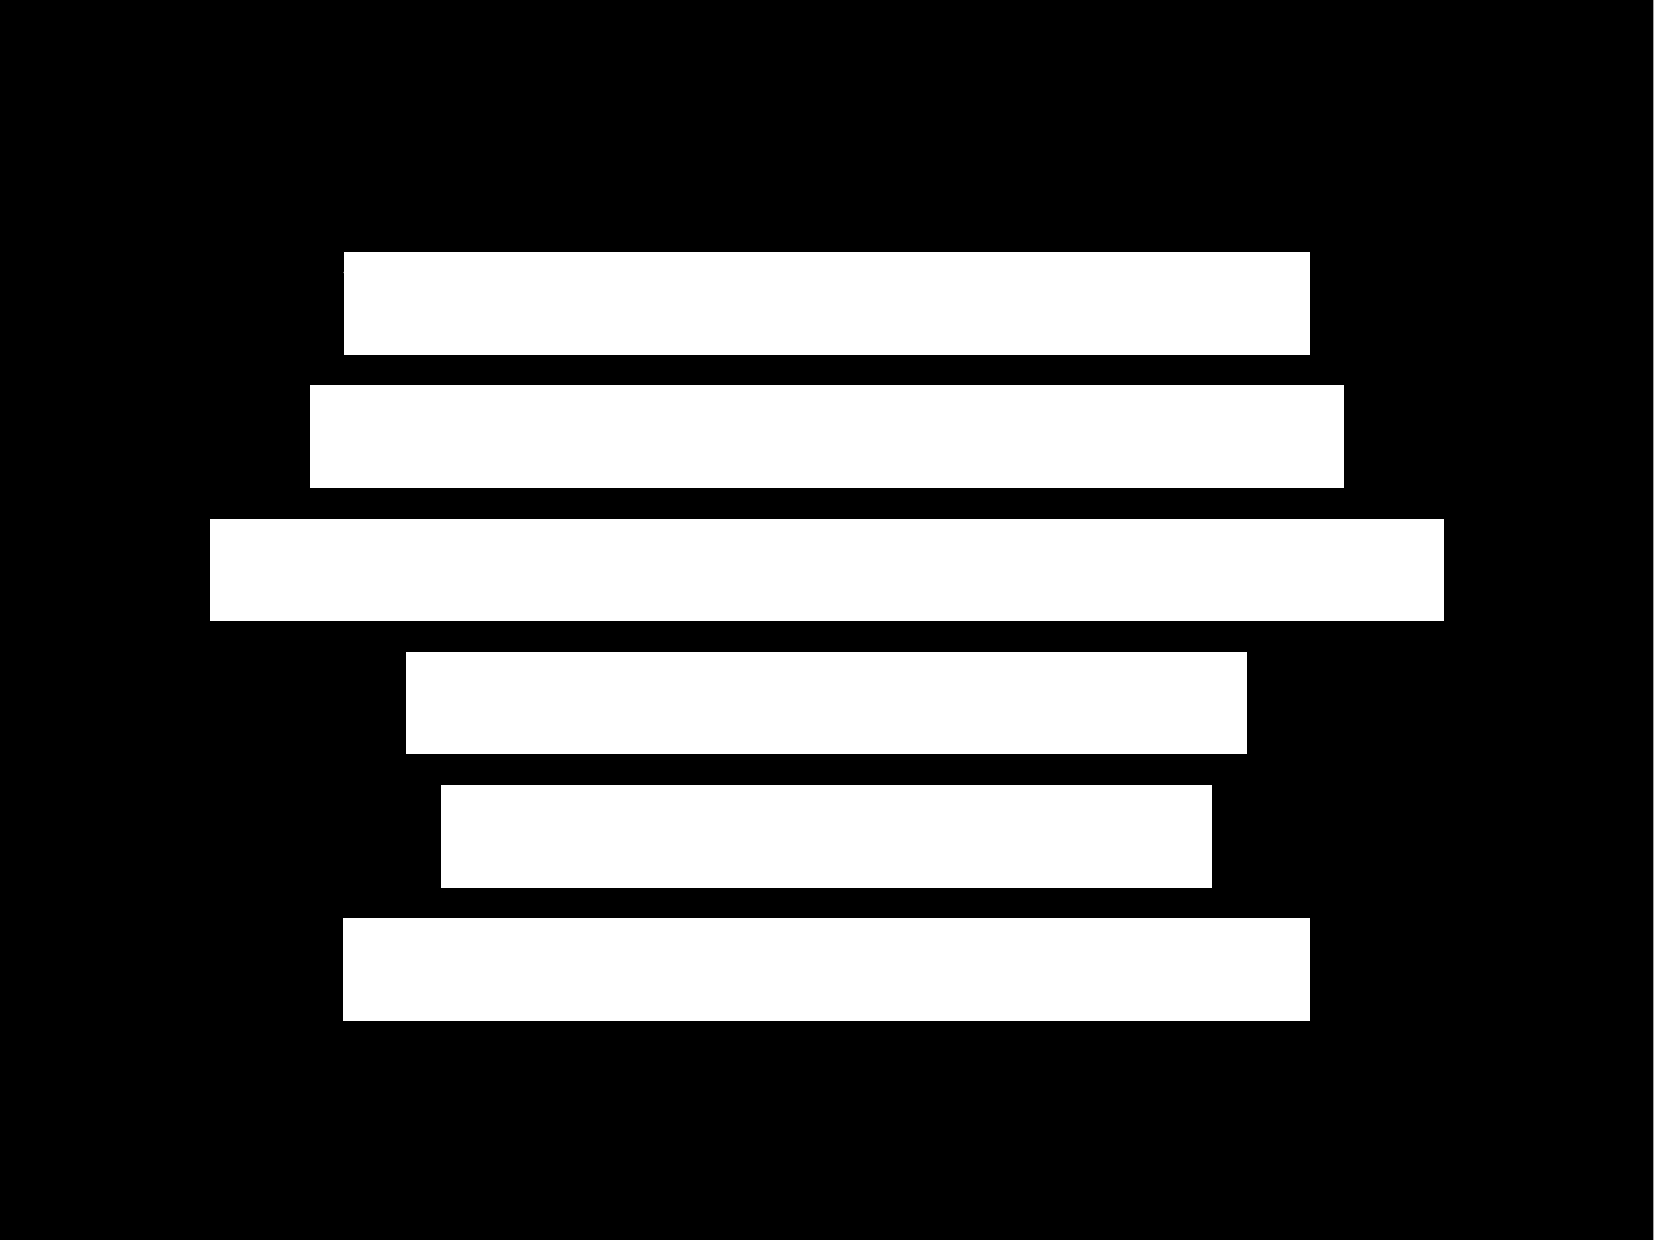

# Viverei os Teus sonhos,
Cumprirei os Teus planos
O tempo da promessa chegou
Seguirei tua palavra,
Minha vida declara
Que eu sou Teu Senhor